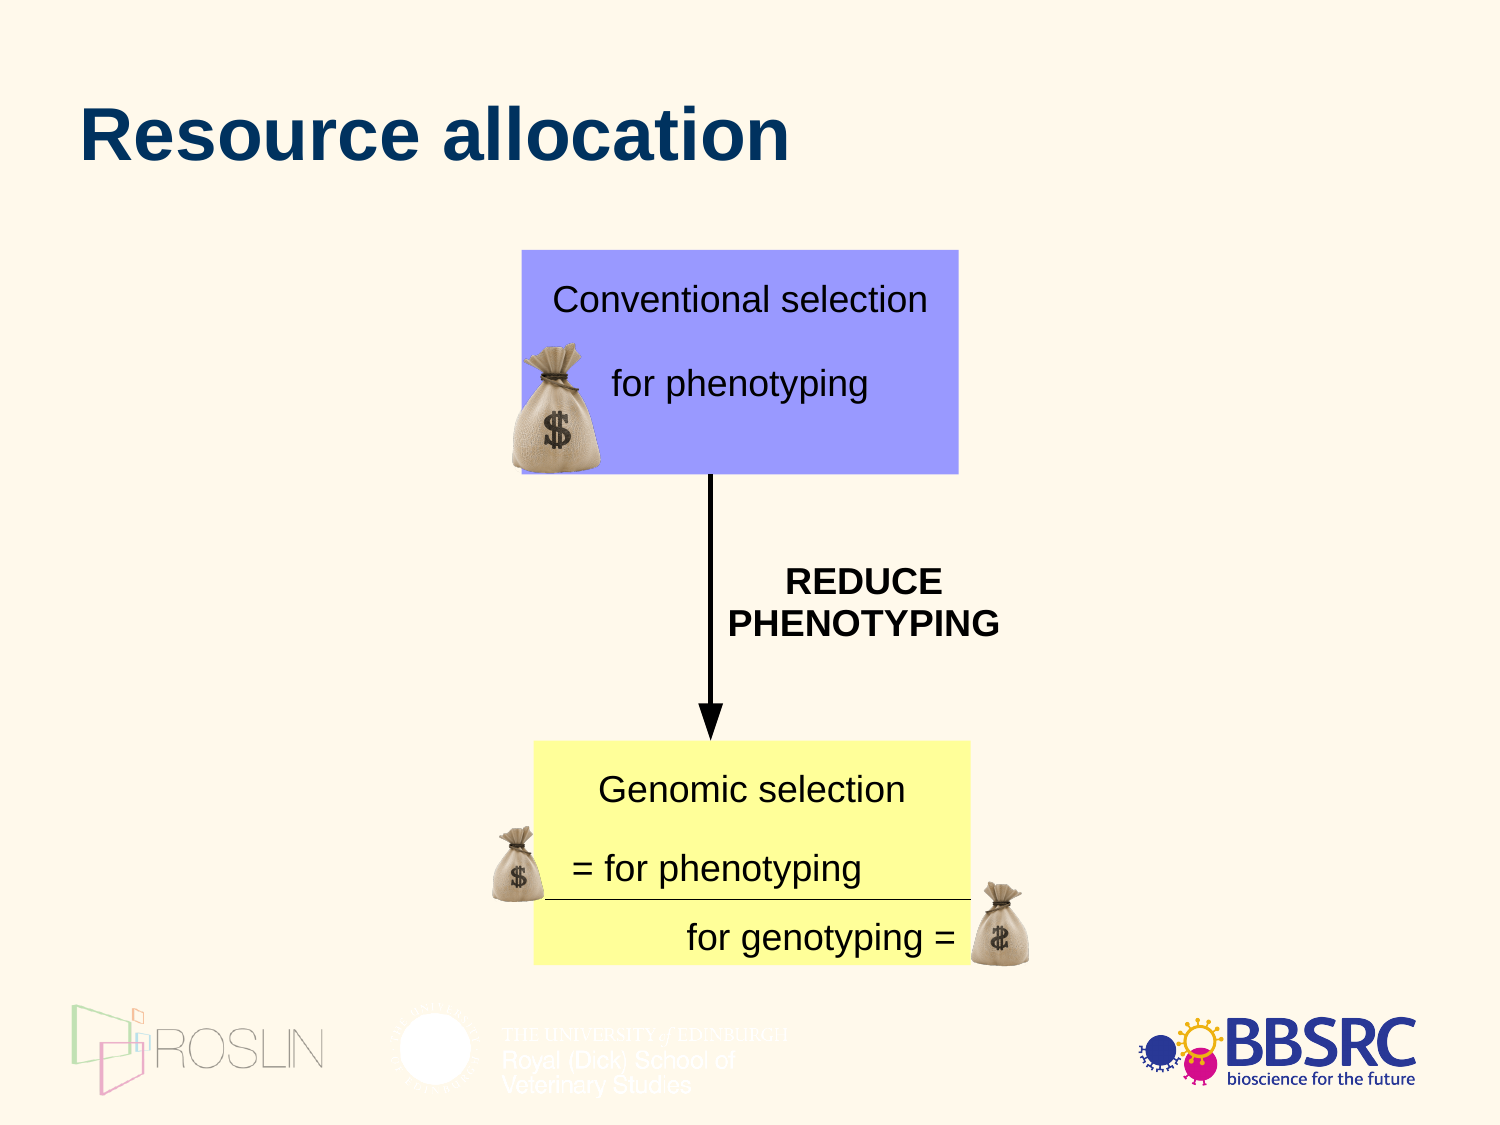

Resource allocation
Conventional selection
for phenotyping
REDUCE PHENOTYPING
Genomic selection
= for phenotyping
 for genotyping =